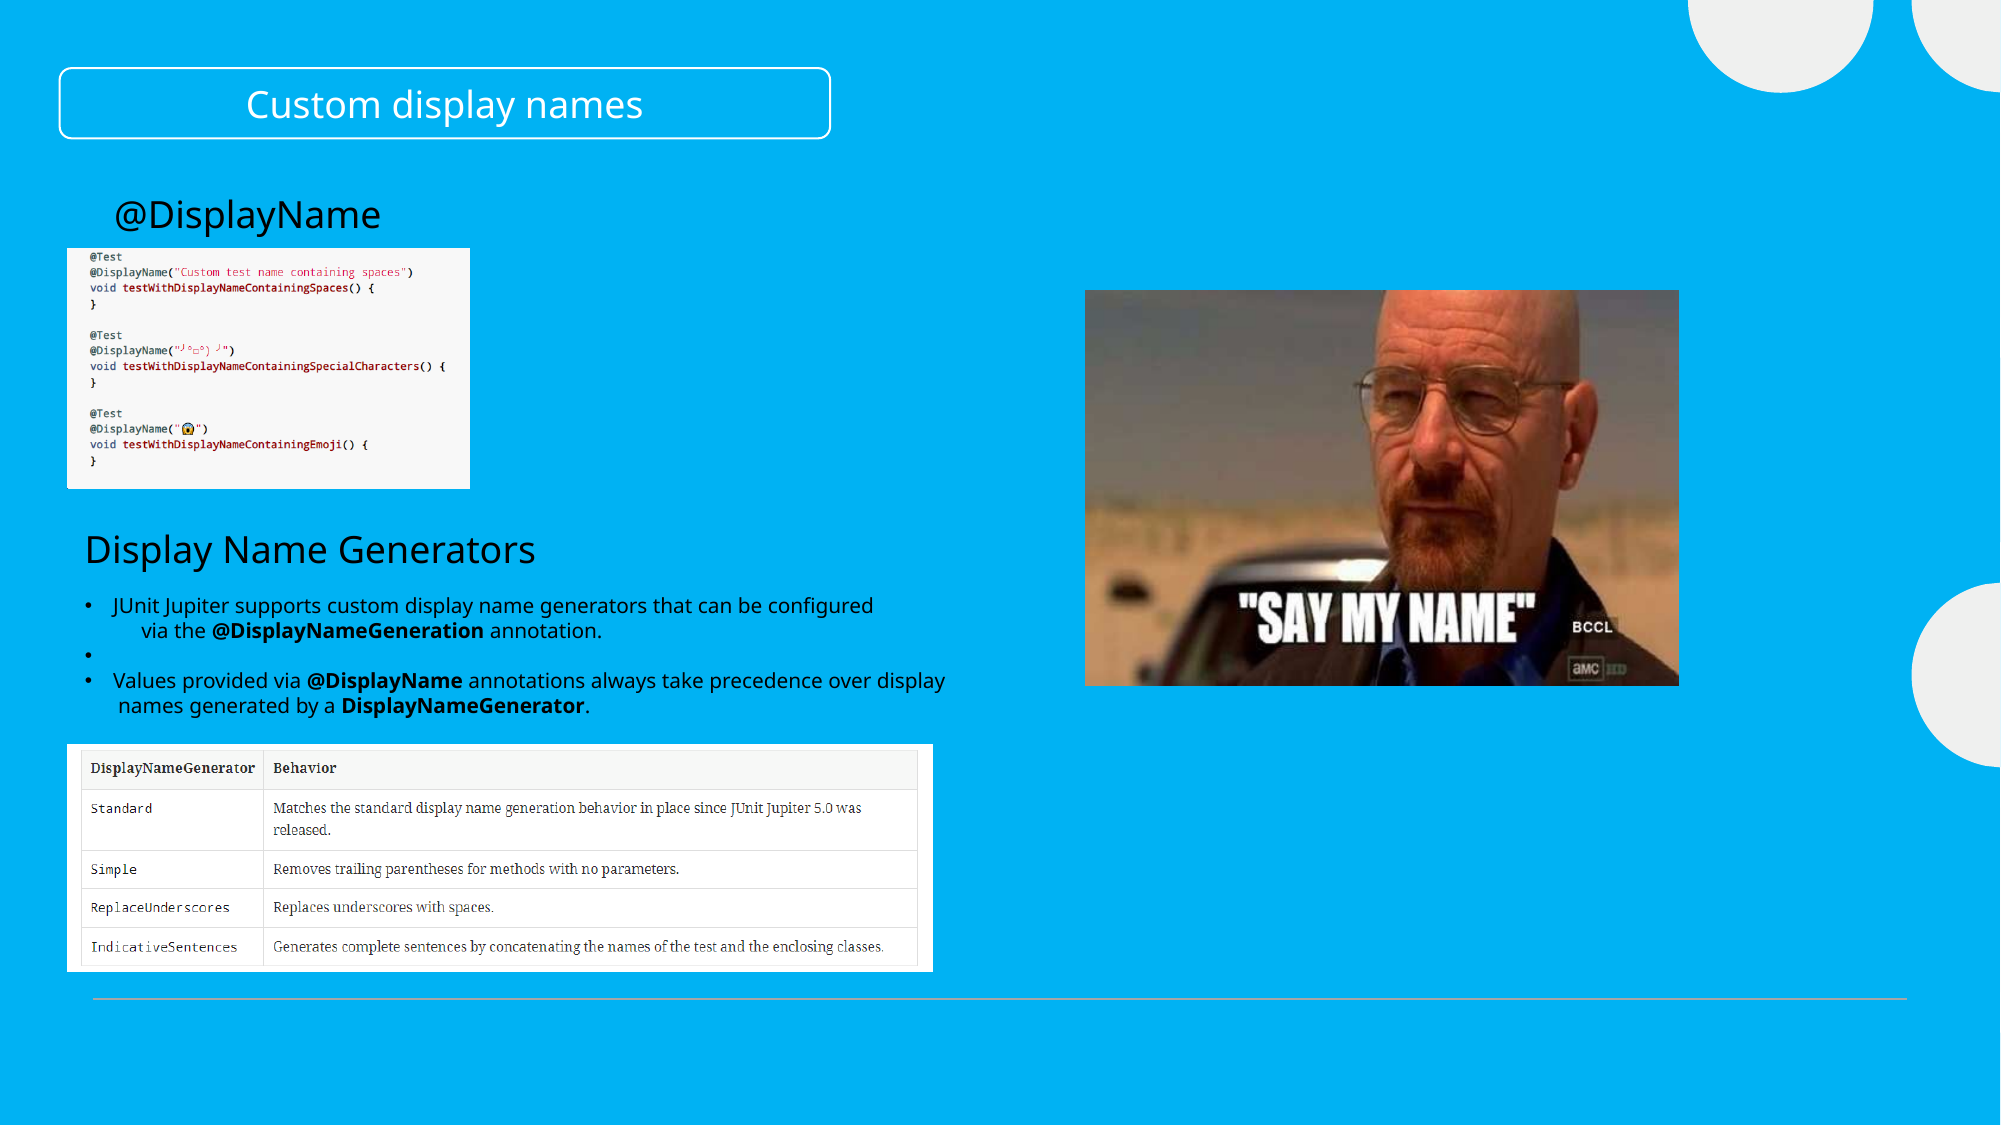

Custom display names
# @DisplayName
 Display Name Generators
JUnit Jupiter supports custom display name generators that can be configured via the @DisplayNameGeneration annotation.
Values provided via @DisplayName annotations always take precedence over display
      names generated by a DisplayNameGenerator.